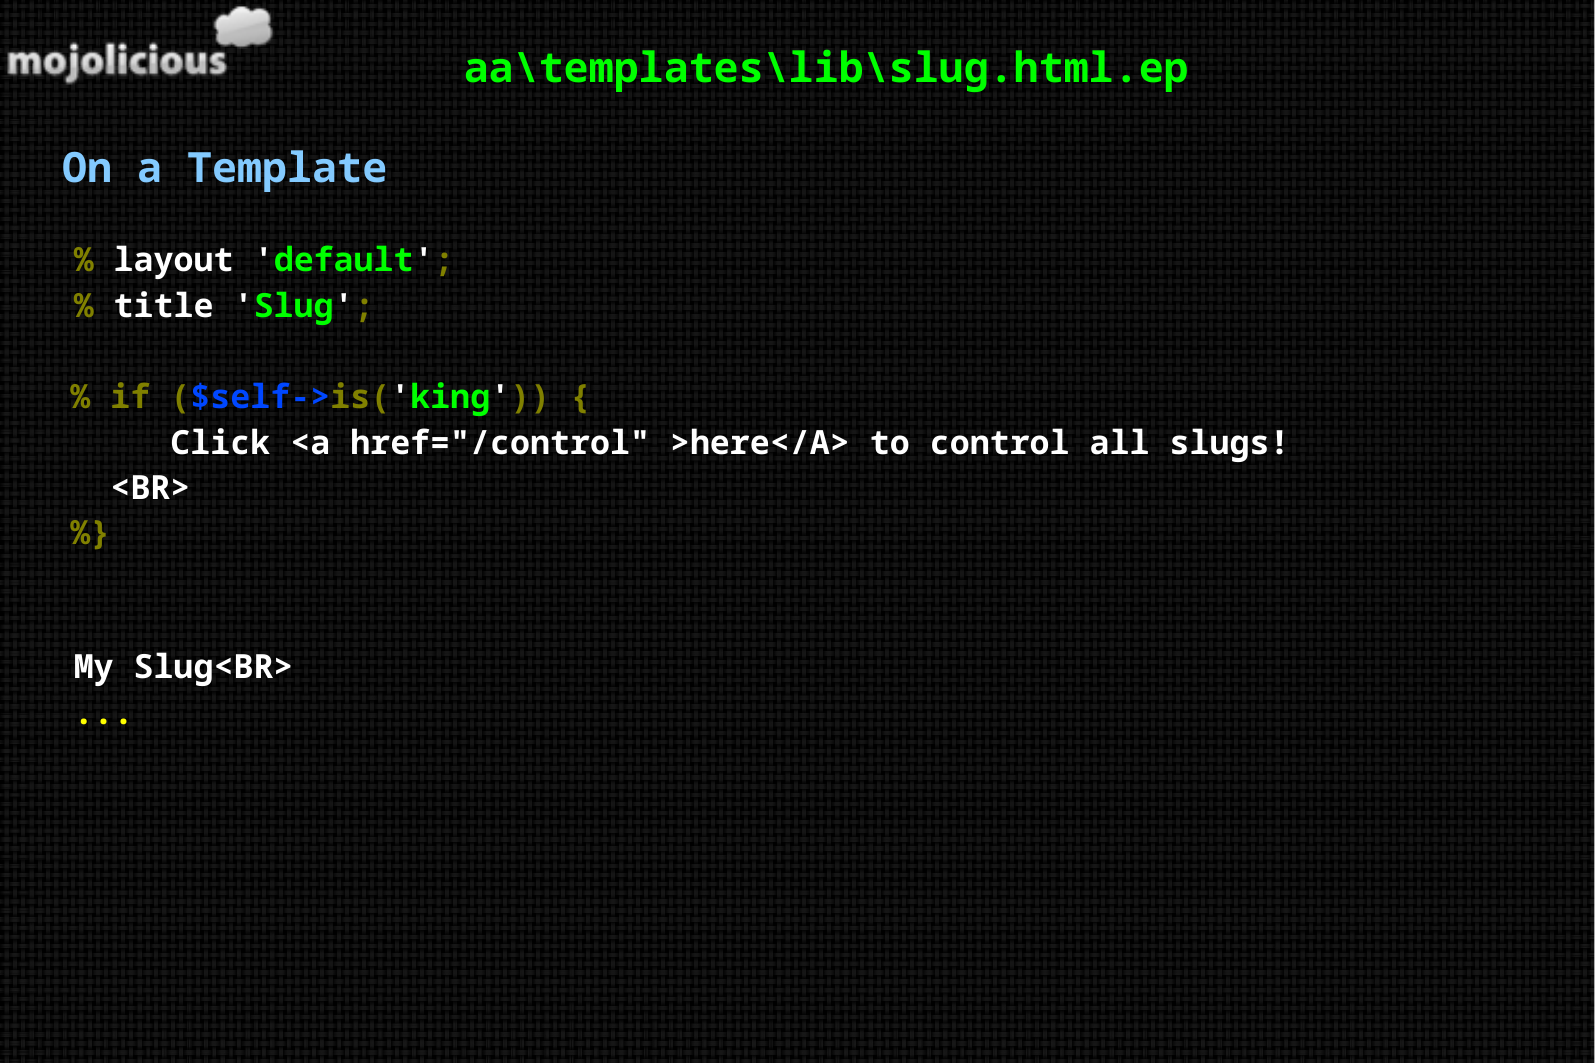

aa\templates\lib\slug.html.ep
On a Template
% layout 'default';
% title 'Slug';
My Slug<BR>
...
% if ($self->is('king')) {
 Click <a href="/control" >here</A> to control all slugs!
 <BR>
%}